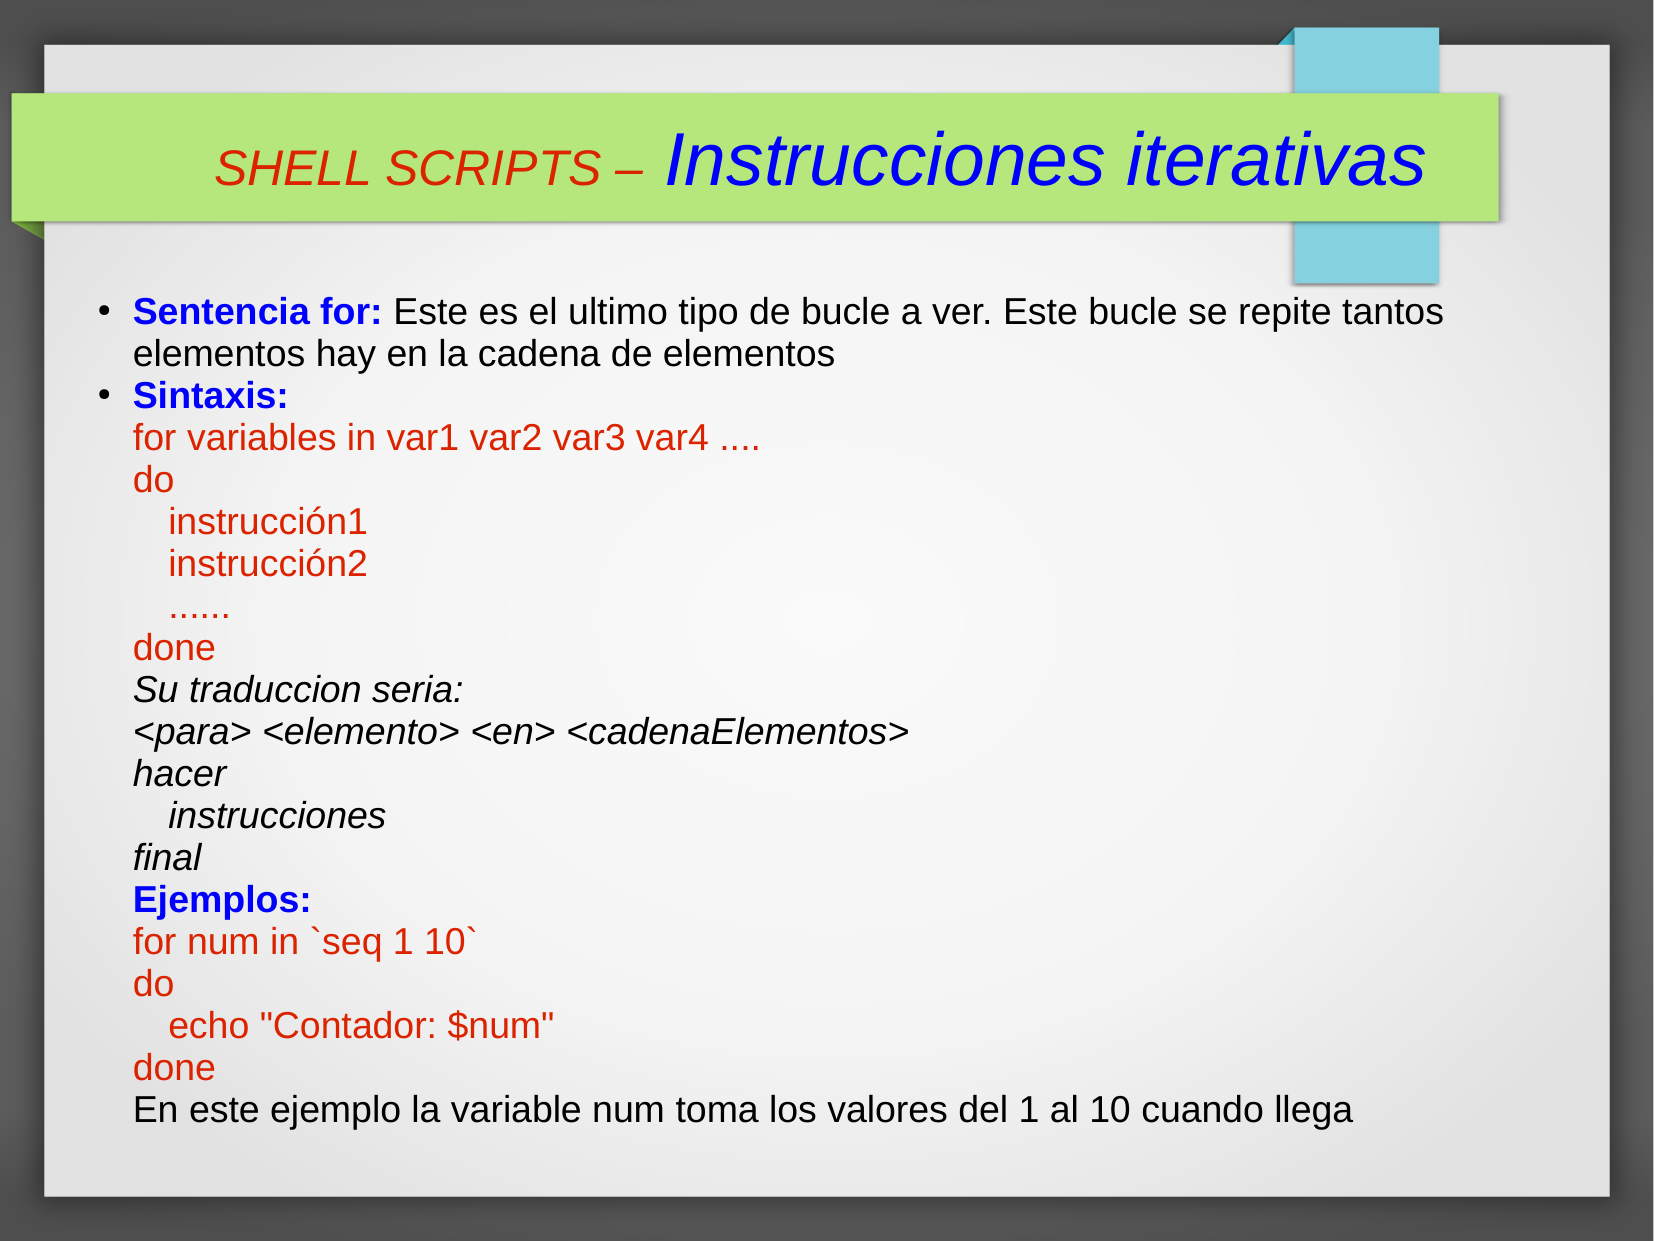

# SHELL SCRIPTS – Instrucciones iterativas
Sentencia for: Este es el ultimo tipo de bucle a ver. Este bucle se repite tantos elementos hay en la cadena de elementos
Sintaxis:
for variables in var1 var2 var3 var4 ....
do
instrucción1
instrucción2
......
done
Su traduccion seria:
<para> <elemento> <en> <cadenaElementos>
hacer
instrucciones
final
Ejemplos:
for num in `seq 1 10`
do
echo "Contador: $num"
done
En este ejemplo la variable num toma los valores del 1 al 10 cuando llega